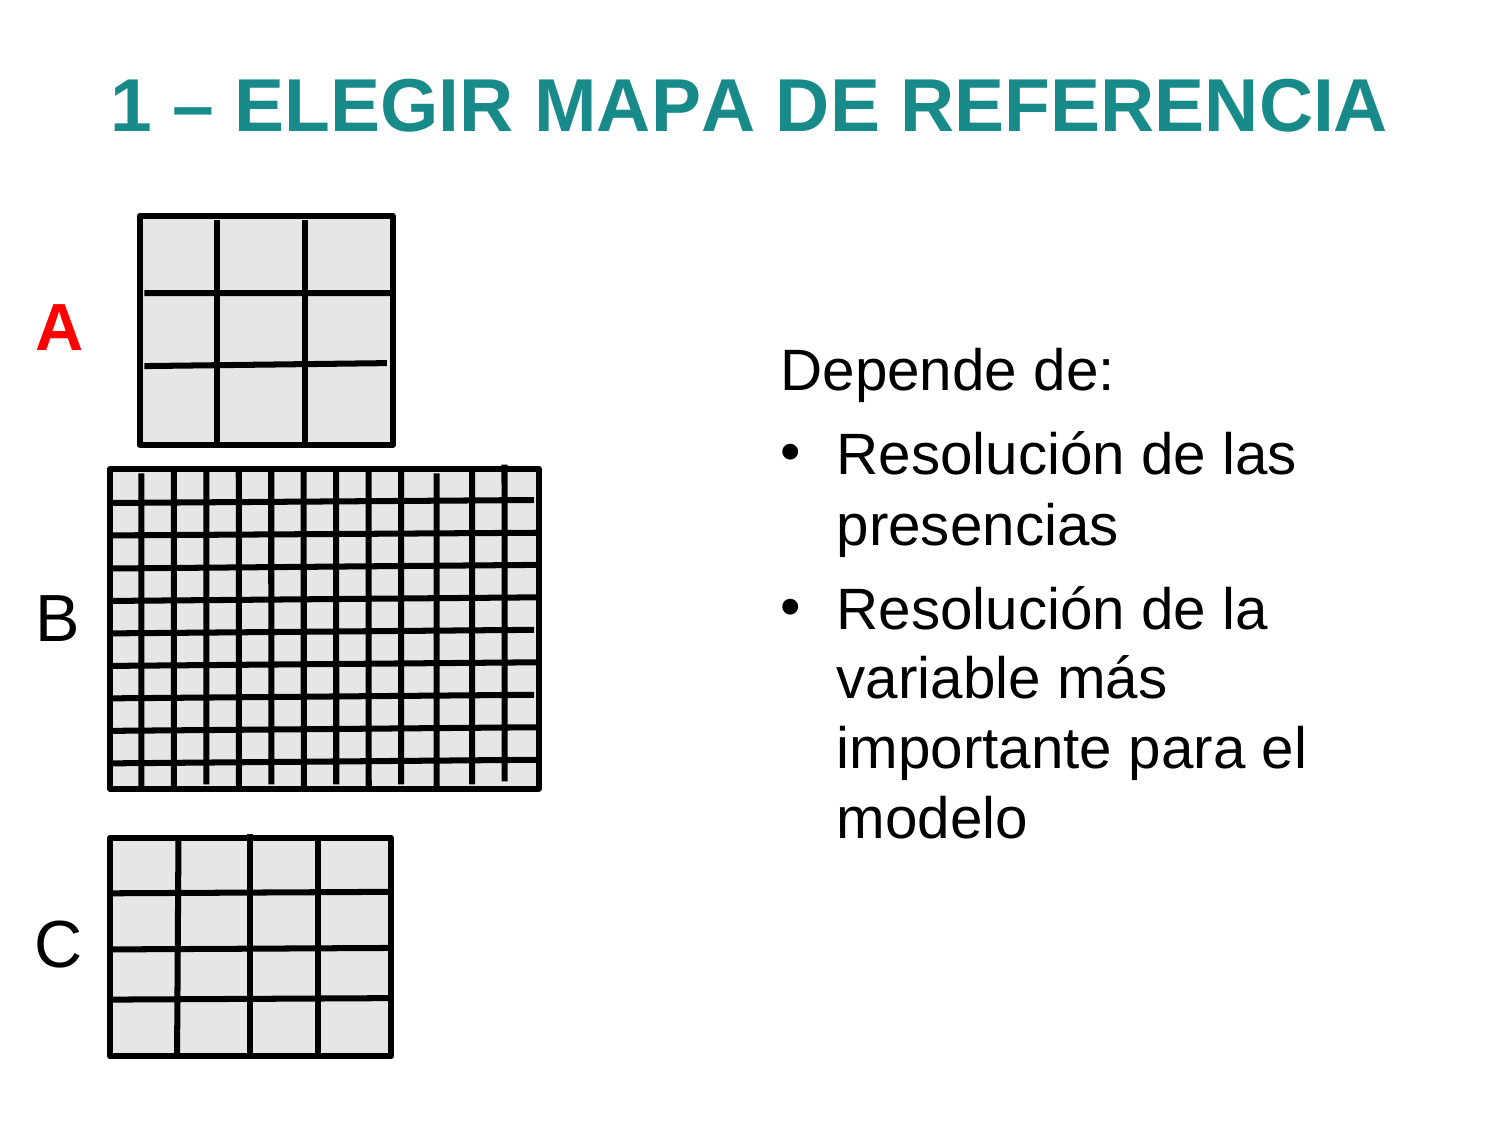

# 1 – ELEGIR MAPA DE REFERENCIA
A
Depende de:
Resolución de las presencias
Resolución de la variable más importante para el modelo
B
C